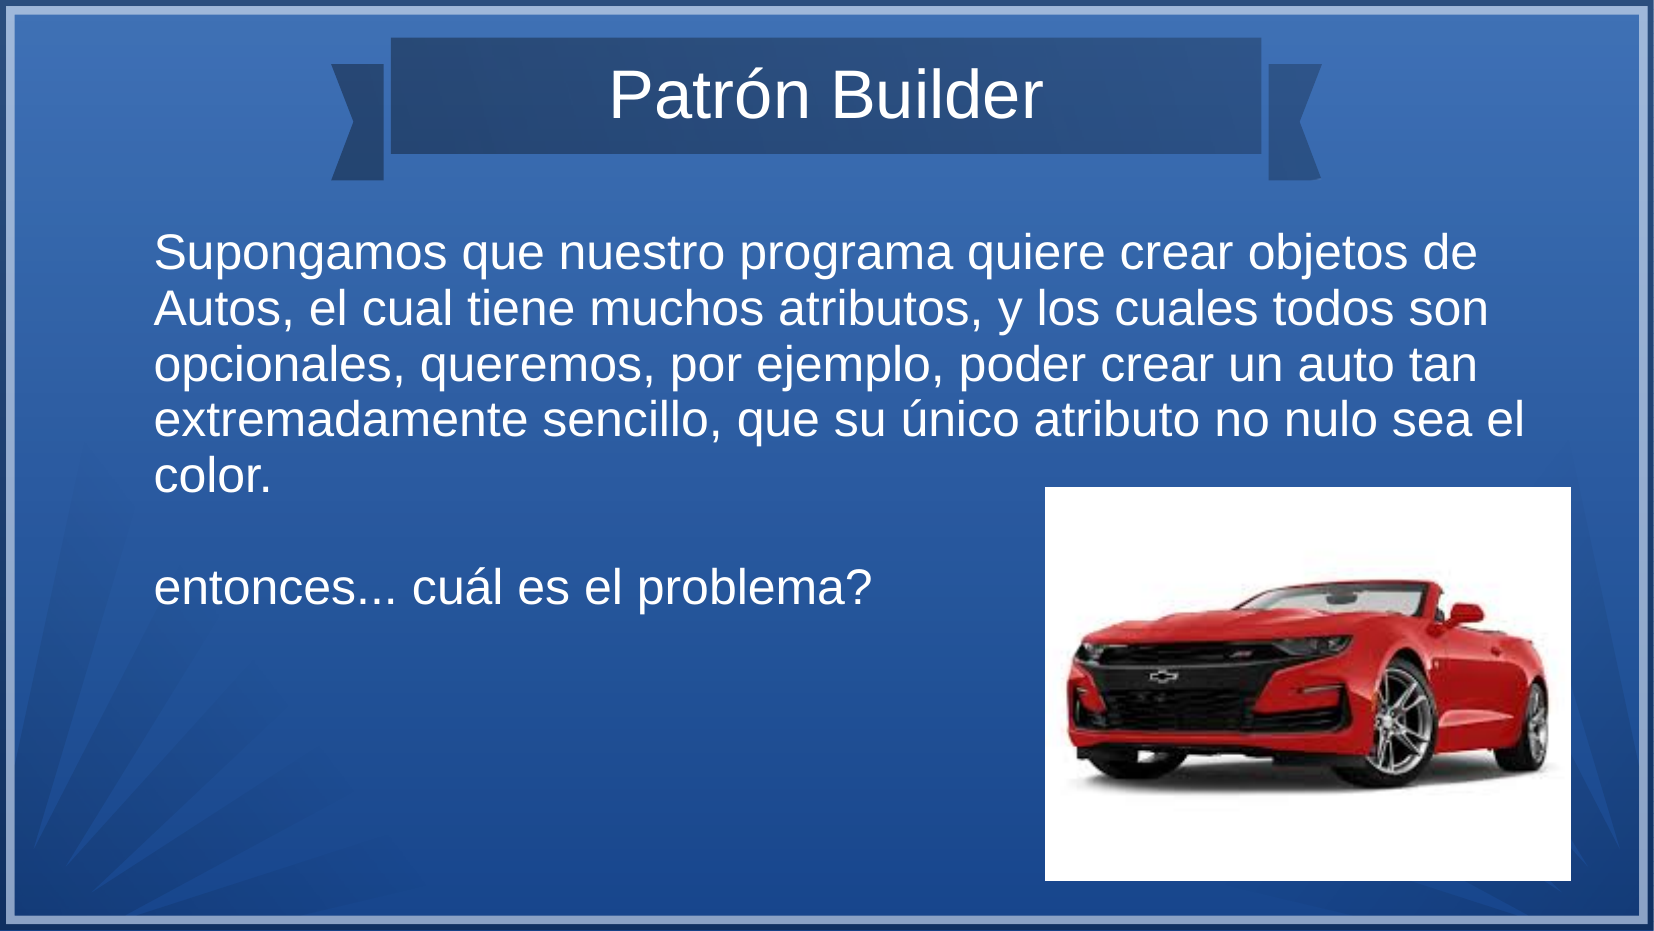

# Patrón Builder
Supongamos que nuestro programa quiere crear objetos de Autos, el cual tiene muchos atributos, y los cuales todos son opcionales, queremos, por ejemplo, poder crear un auto tan extremadamente sencillo, que su único atributo no nulo sea el color.
entonces... cuál es el problema?